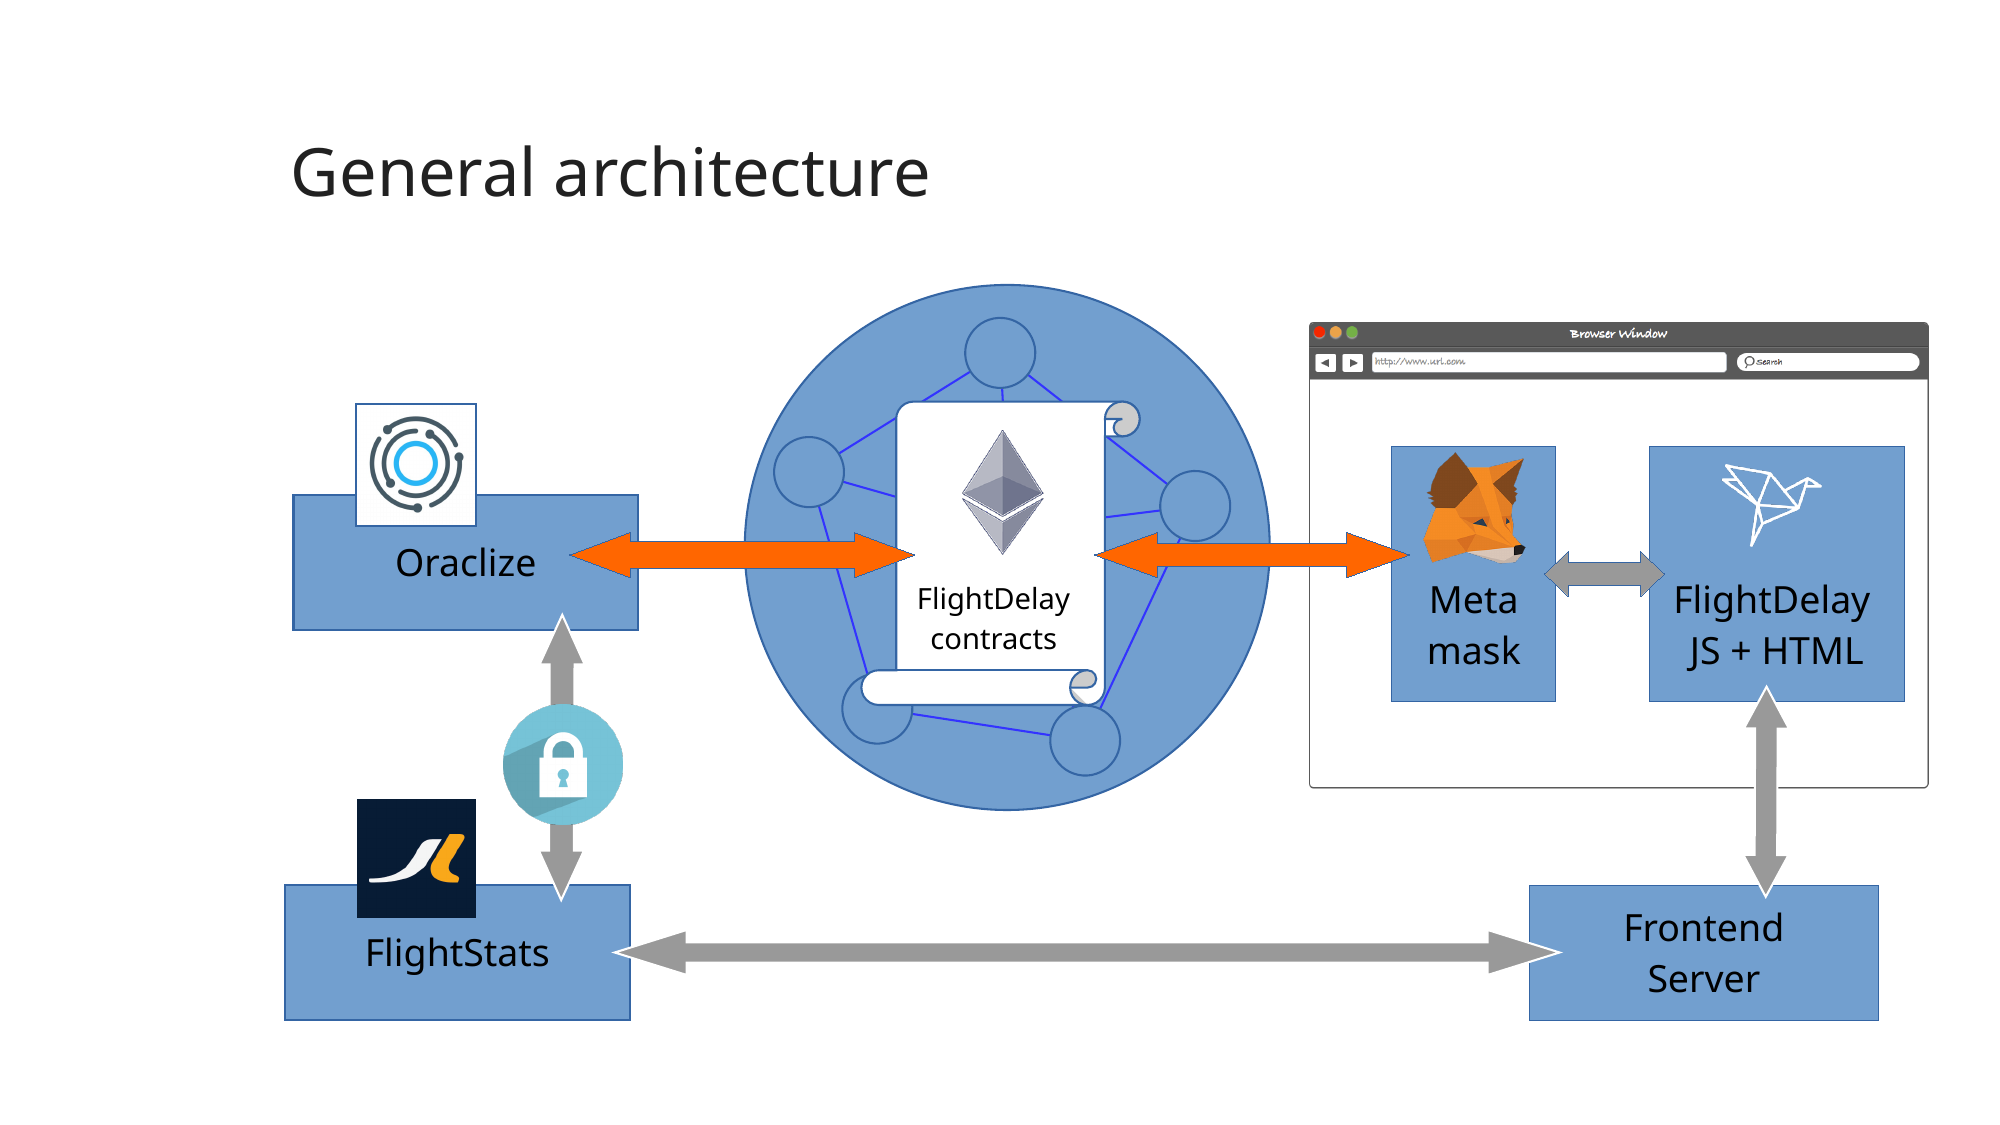

General architecture
Meta
mask
FlightDelay JS + HTML
Oraclize
FlightDelay
contracts
FlightStats
Frontend
Server